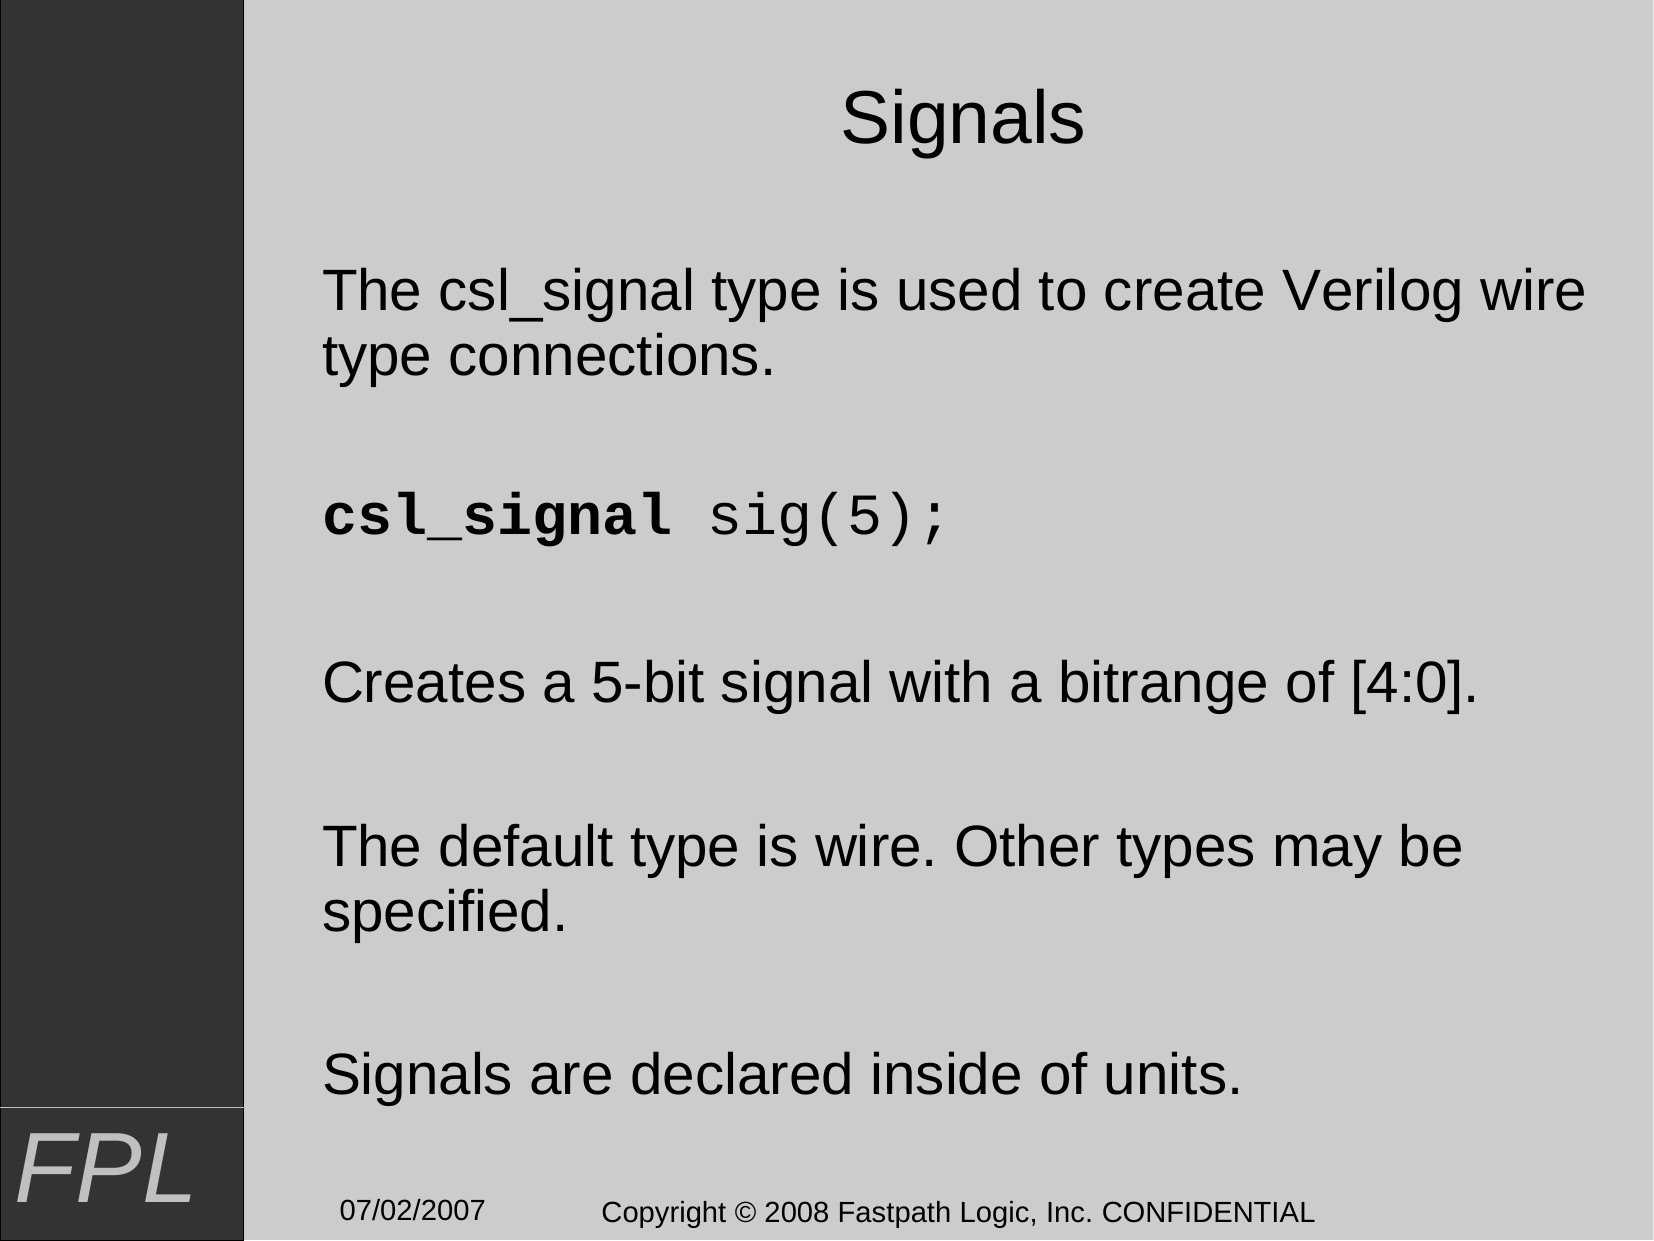

# Signals
The csl_signal type is used to create Verilog wire type connections.
csl_signal sig(5);
Creates a 5-bit signal with a bitrange of [4:0].
The default type is wire. Other types may be specified.
Signals are declared inside of units.
07/02/2007
© 2007 FASTPATH LOGIC INC.